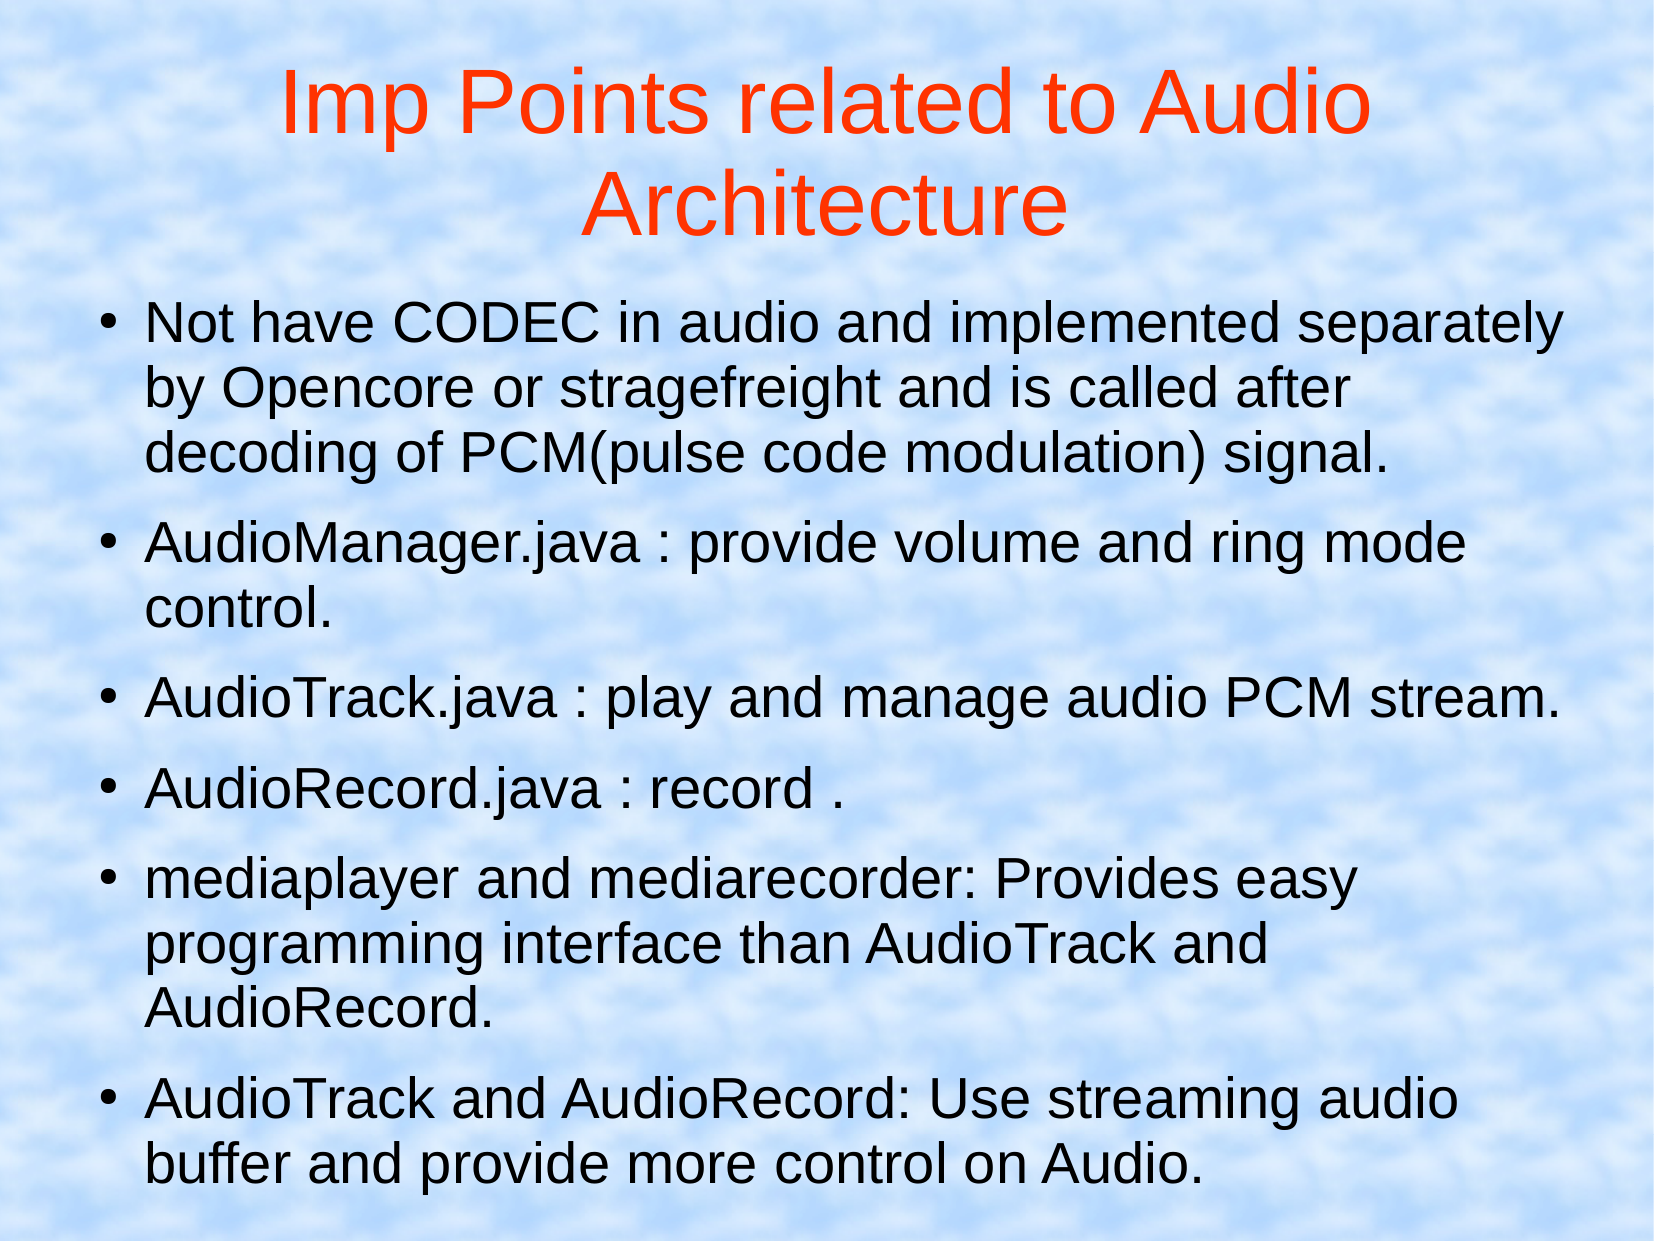

# Imp Points related to Audio Architecture
Not have CODEC in audio and implemented separately by Opencore or stragefreight and is called after decoding of PCM(pulse code modulation) signal.
AudioManager.java : provide volume and ring mode control.
AudioTrack.java : play and manage audio PCM stream.
AudioRecord.java : record .
mediaplayer and mediarecorder: Provides easy programming interface than AudioTrack and AudioRecord.
AudioTrack and AudioRecord: Use streaming audio buffer and provide more control on Audio.